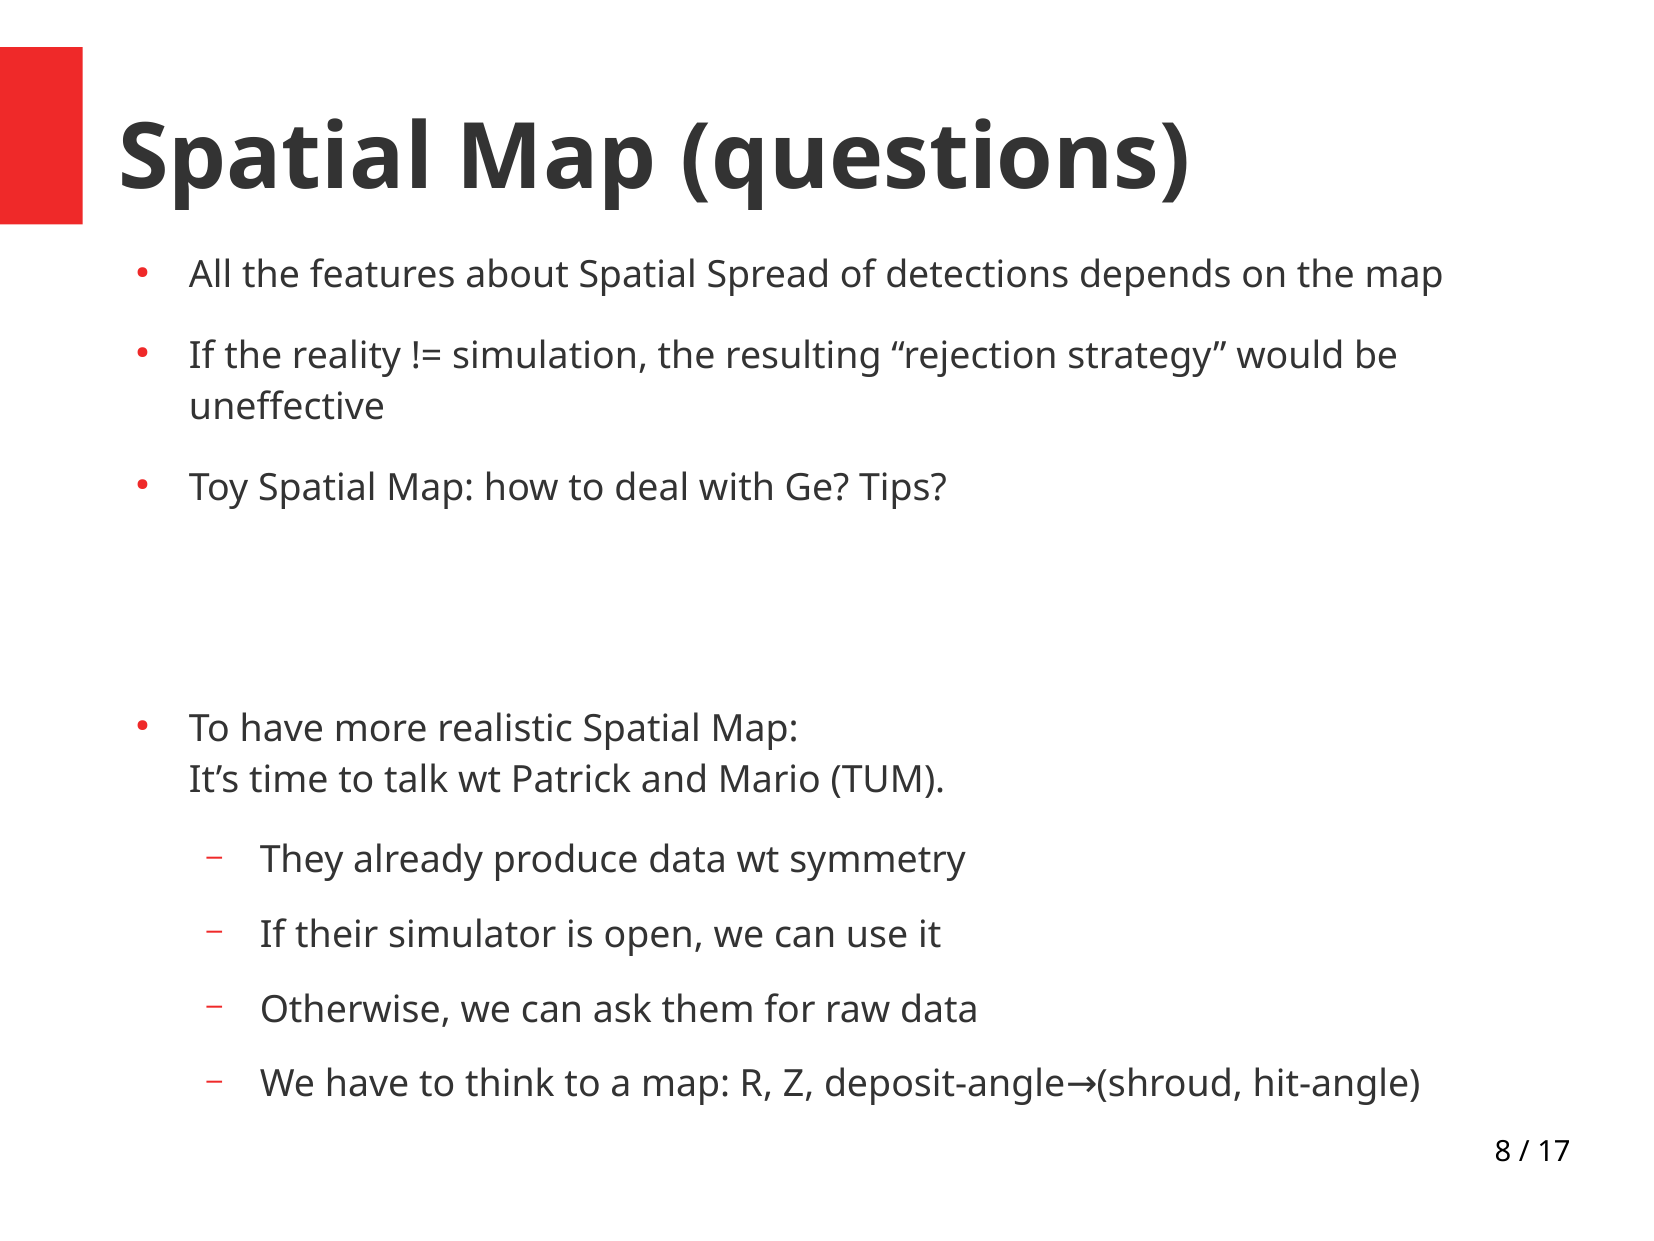

# Spatial Map (questions)
All the features about Spatial Spread of detections depends on the map
If the reality != simulation, the resulting “rejection strategy” would be uneffective
Toy Spatial Map: how to deal with Ge? Tips?
To have more realistic Spatial Map:
It’s time to talk wt Patrick and Mario (TUM).
They already produce data wt symmetry
If their simulator is open, we can use it
Otherwise, we can ask them for raw data
We have to think to a map: R, Z, deposit-angle→(shroud, hit-angle)
8